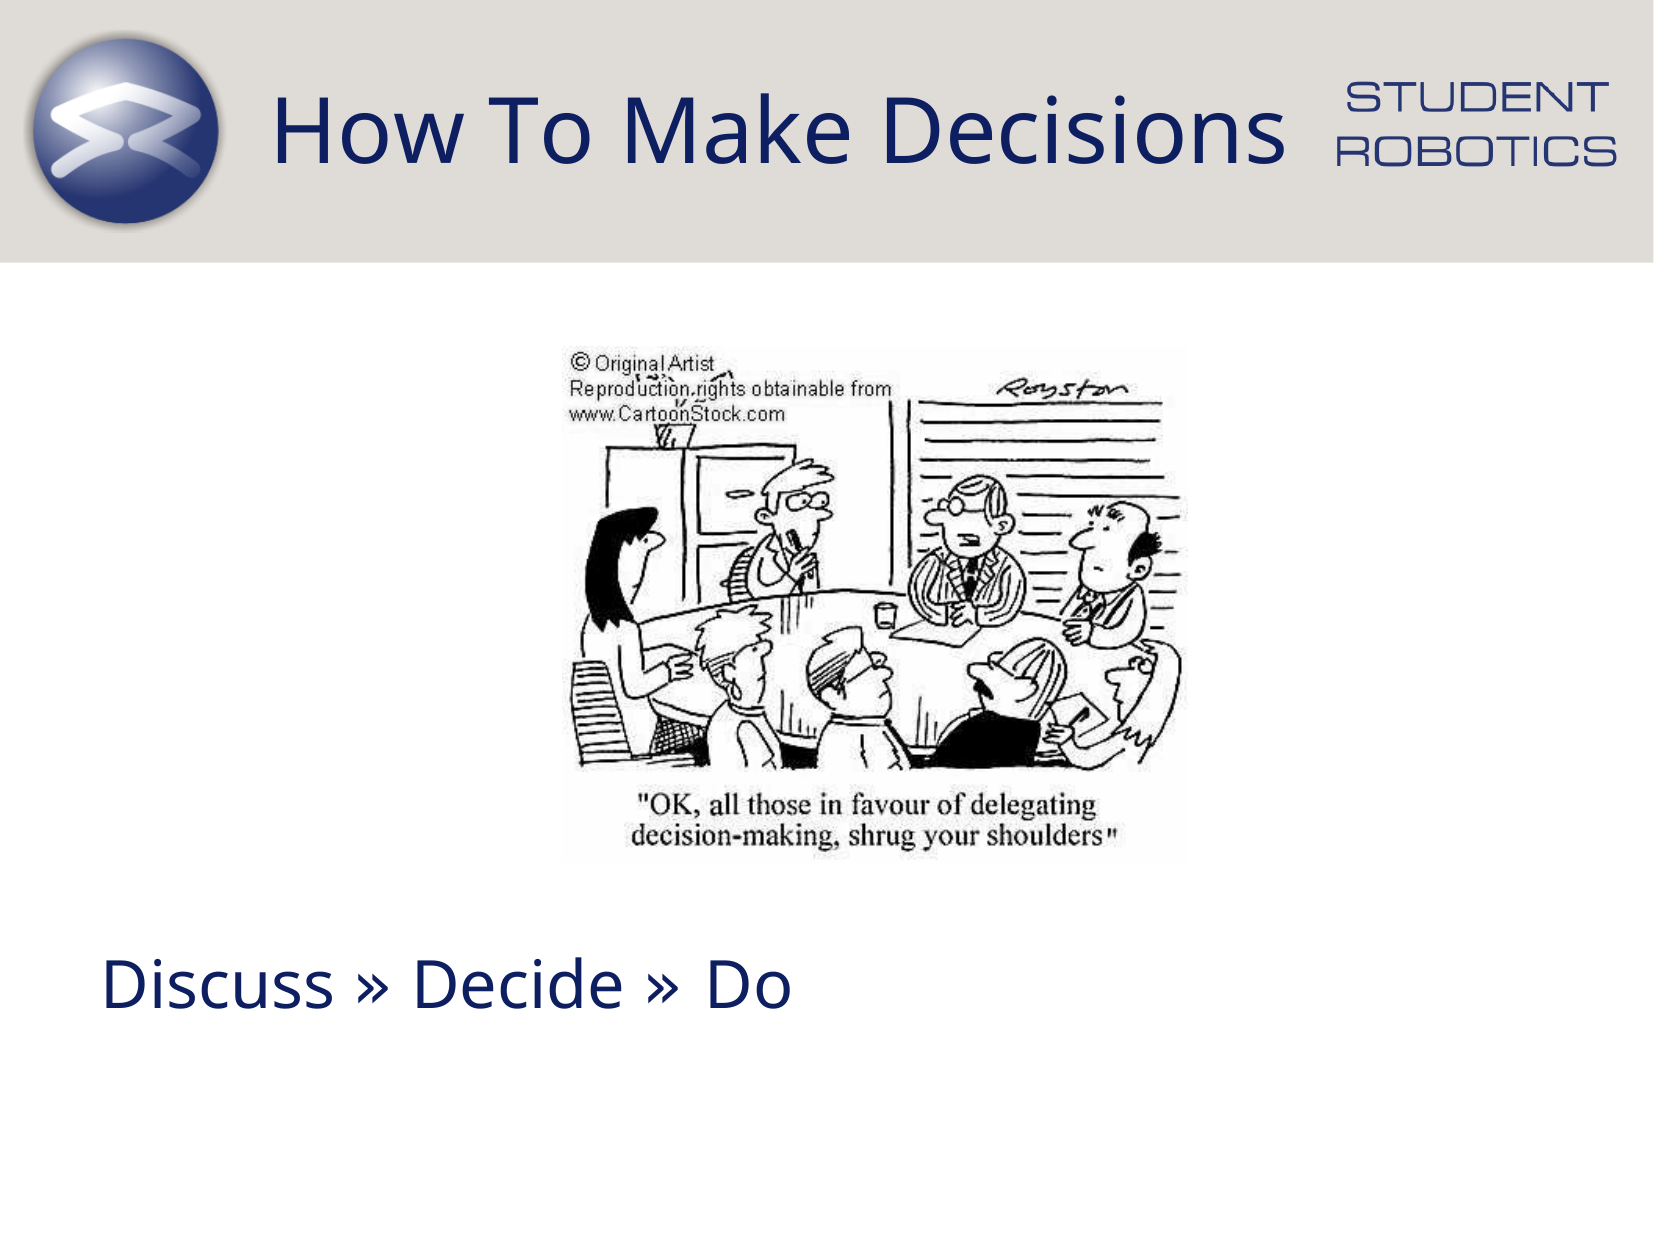

# How To Make Decisions
Discuss » Decide » Do